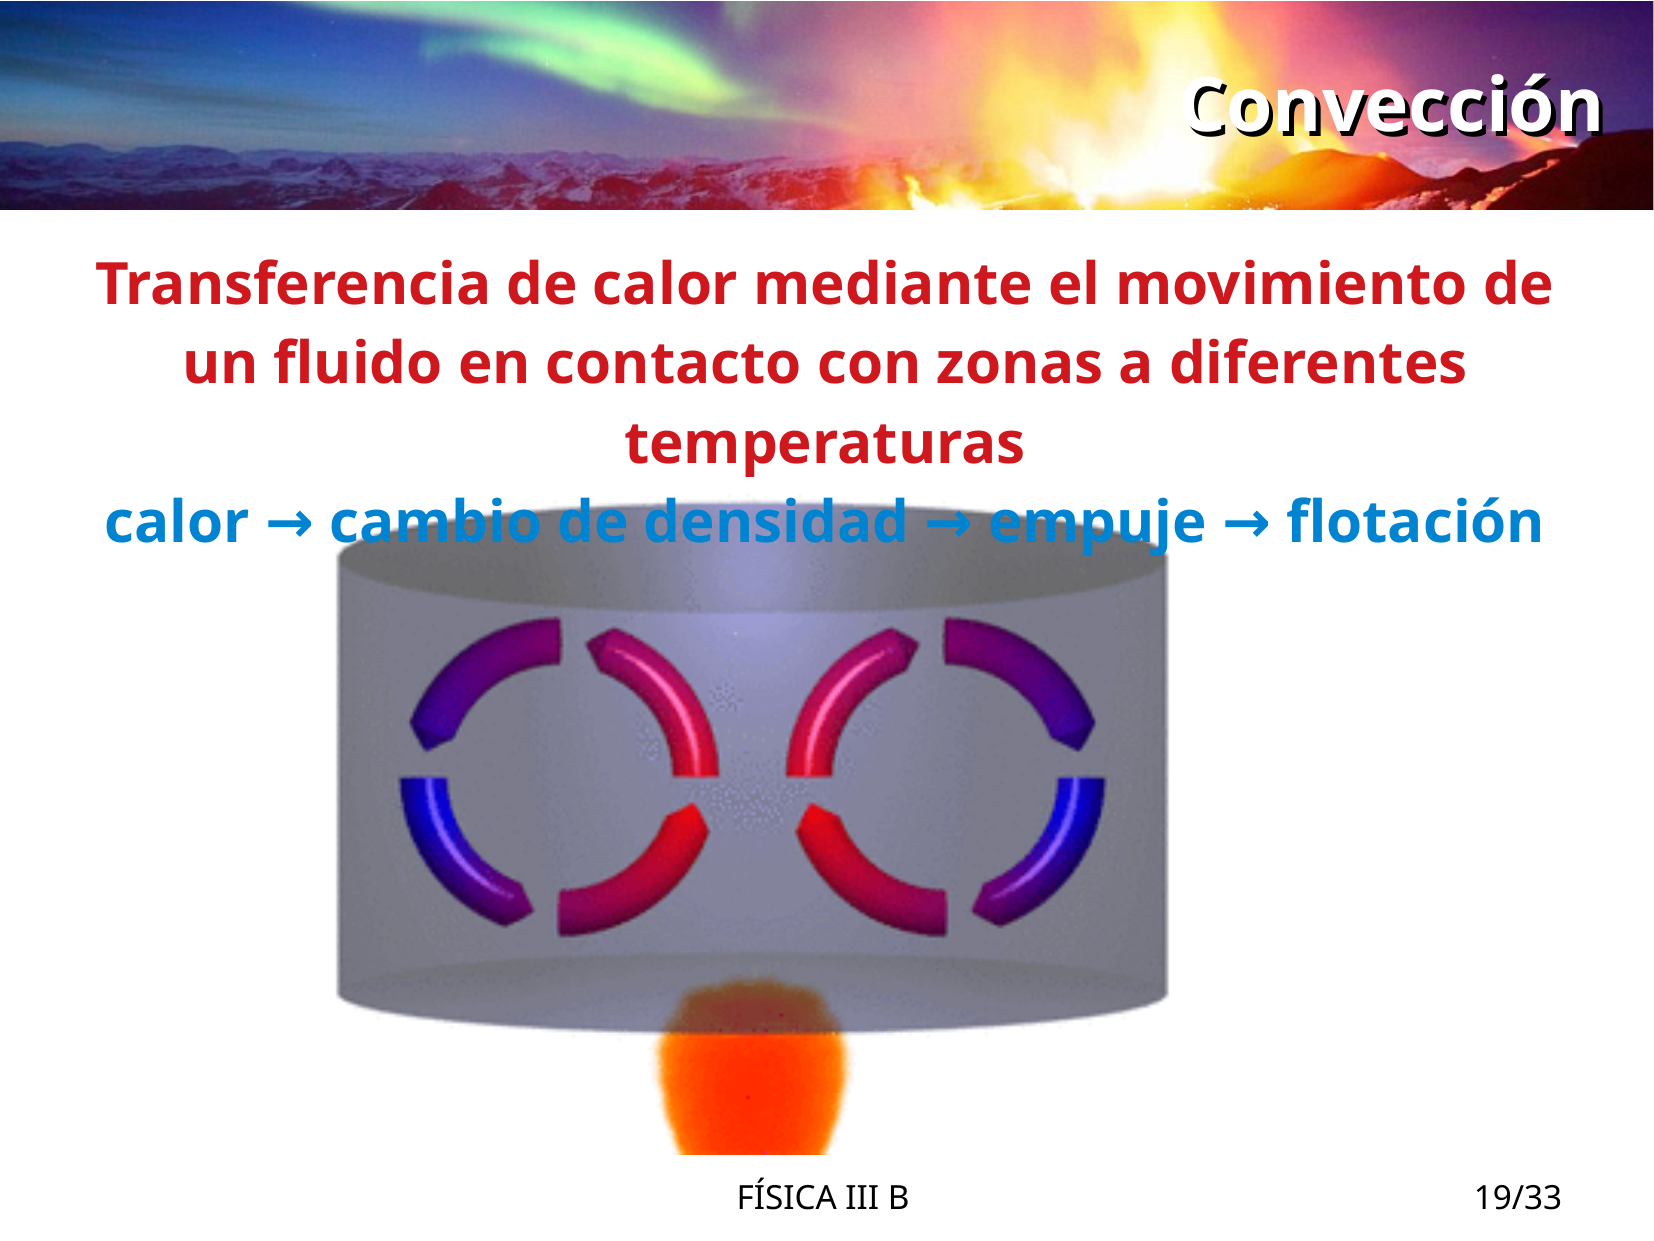

# Convección
Transferencia de calor mediante el movimiento de un fluido en contacto con zonas a diferentes temperaturas
calor → cambio de densidad → empuje → flotación
FÍSICA III B
19